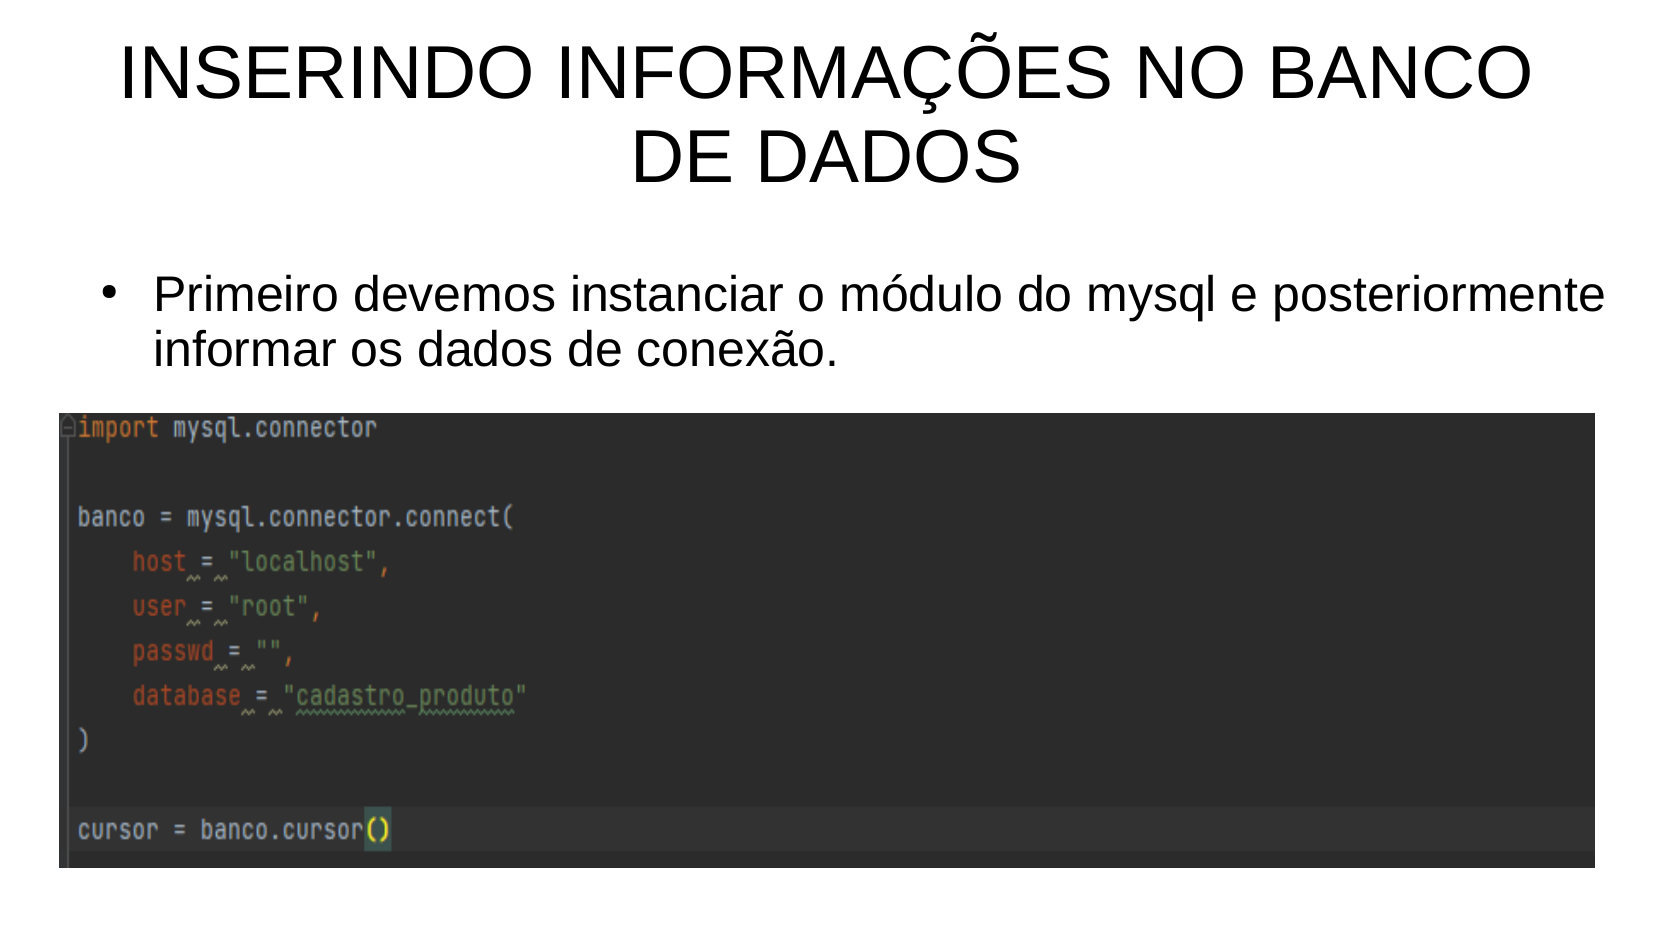

# INSERINDO INFORMAÇÕES NO BANCO DE DADOS
Primeiro devemos instanciar o módulo do mysql e posteriormente informar os dados de conexão.